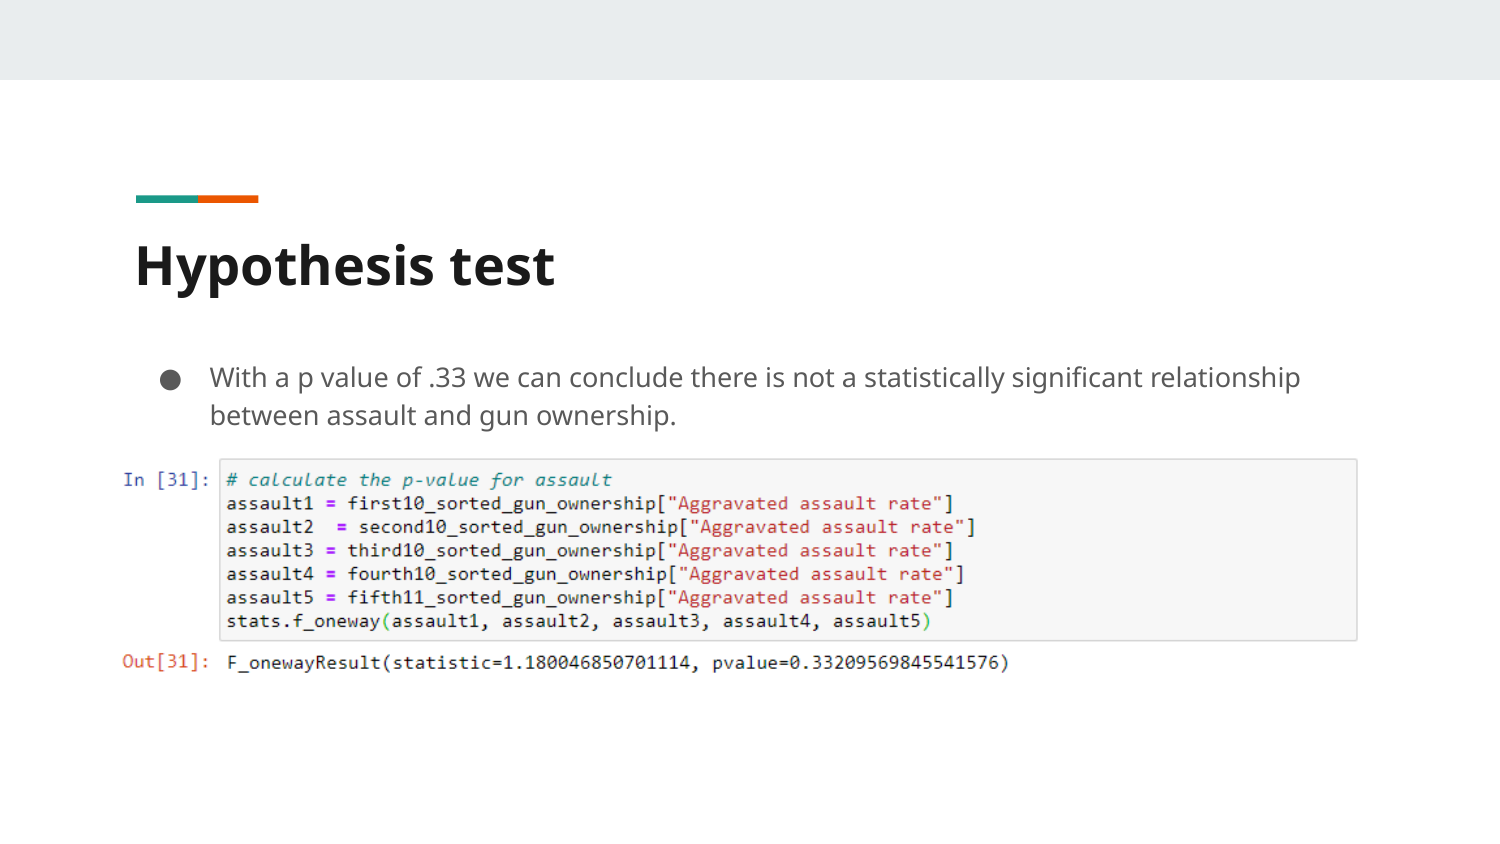

# Hypothesis test
With a p value of .33 we can conclude there is not a statistically significant relationship between assault and gun ownership.